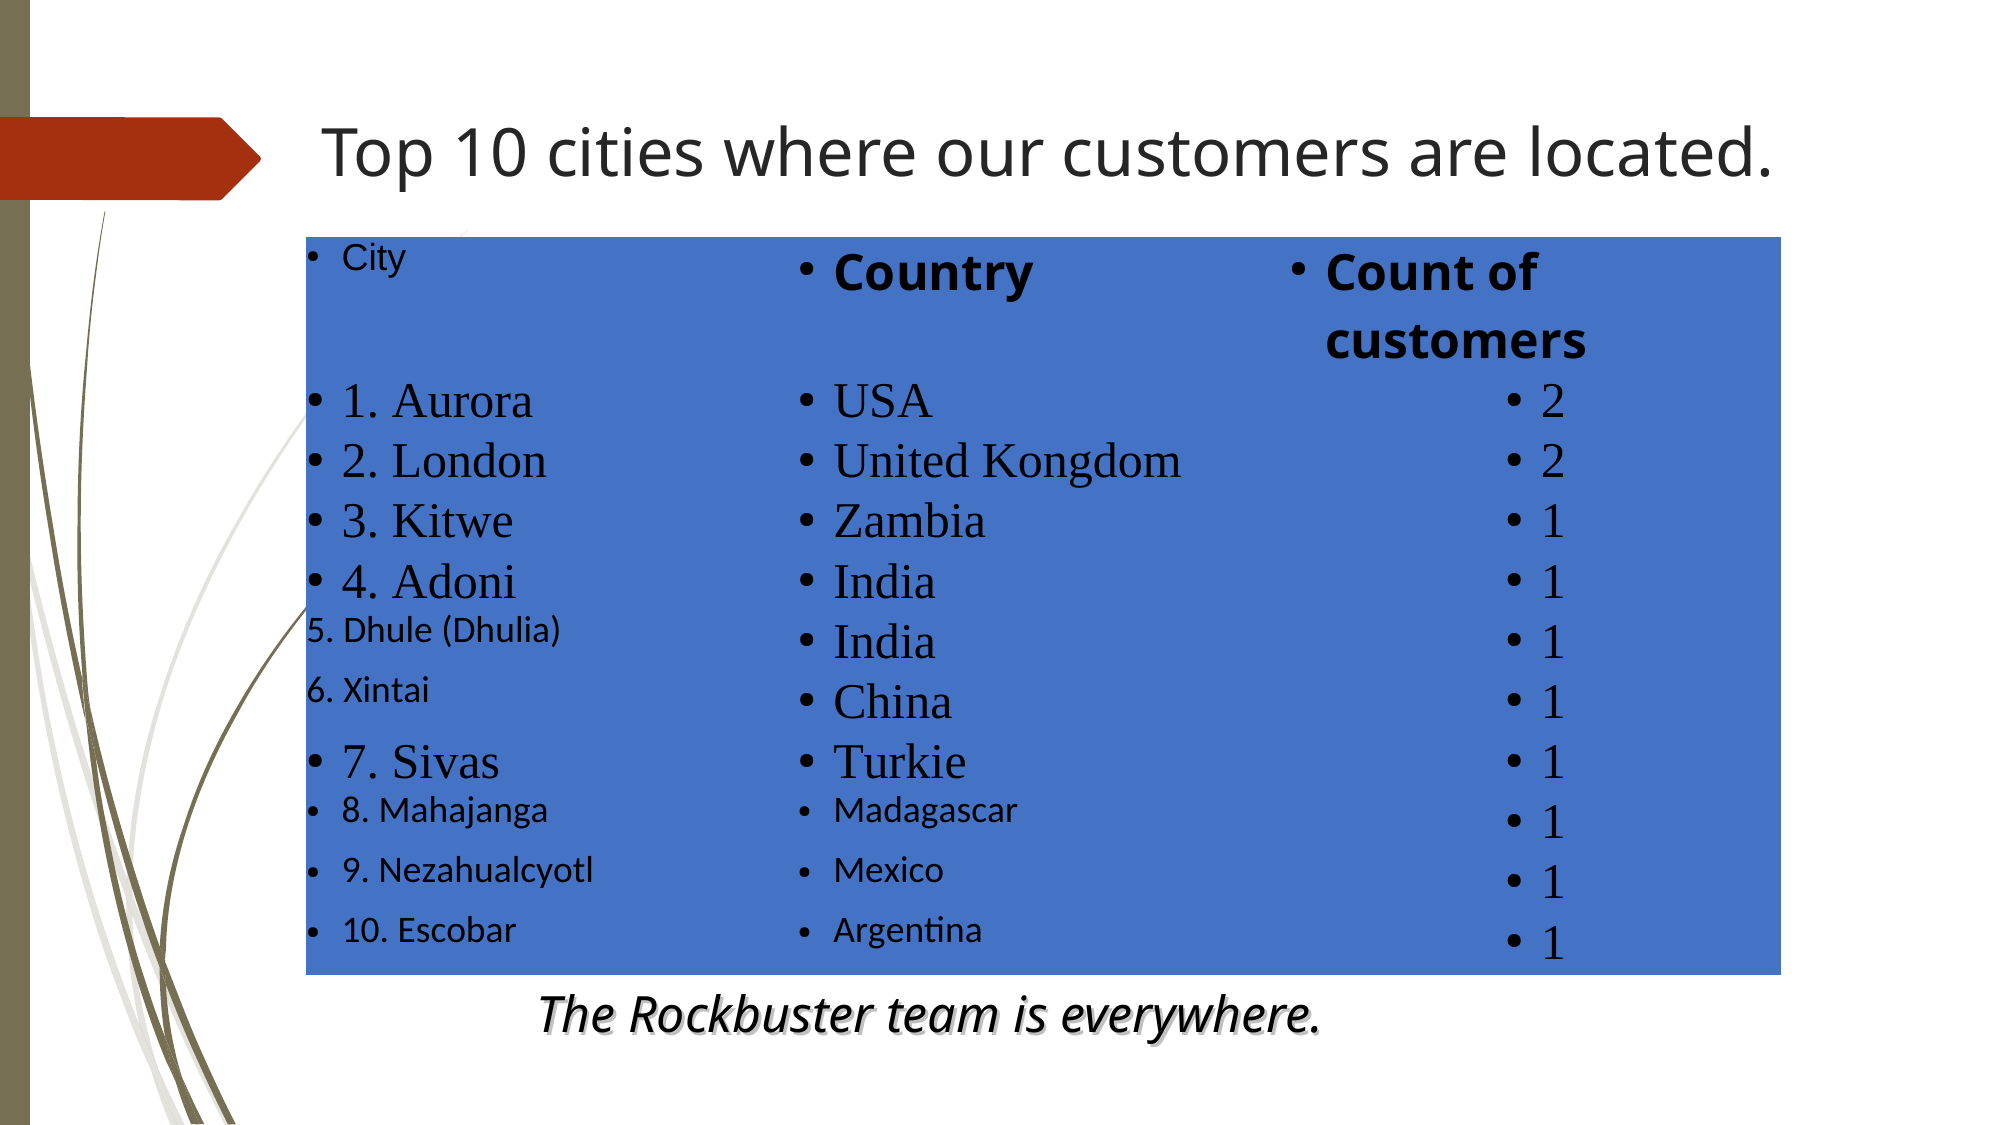

# Top 10 cities where our customers are located.
| City | Country | Count of customers |
| --- | --- | --- |
| 1. Aurora | USA | 2 |
| 2. London | United Kongdom | 2 |
| 3. Kitwe | Zambia | 1 |
| 4. Adoni | India | 1 |
| 5. Dhule (Dhulia) | India | 1 |
| 6. Xintai | China | 1 |
| 7. Sivas | Turkie | 1 |
| 8. Mahajanga | Madagascar | 1 |
| 9. Nezahualcyotl | Mexico | 1 |
| 10. Escobar | Argentina | 1 |
The Rockbuster team is everywhere.